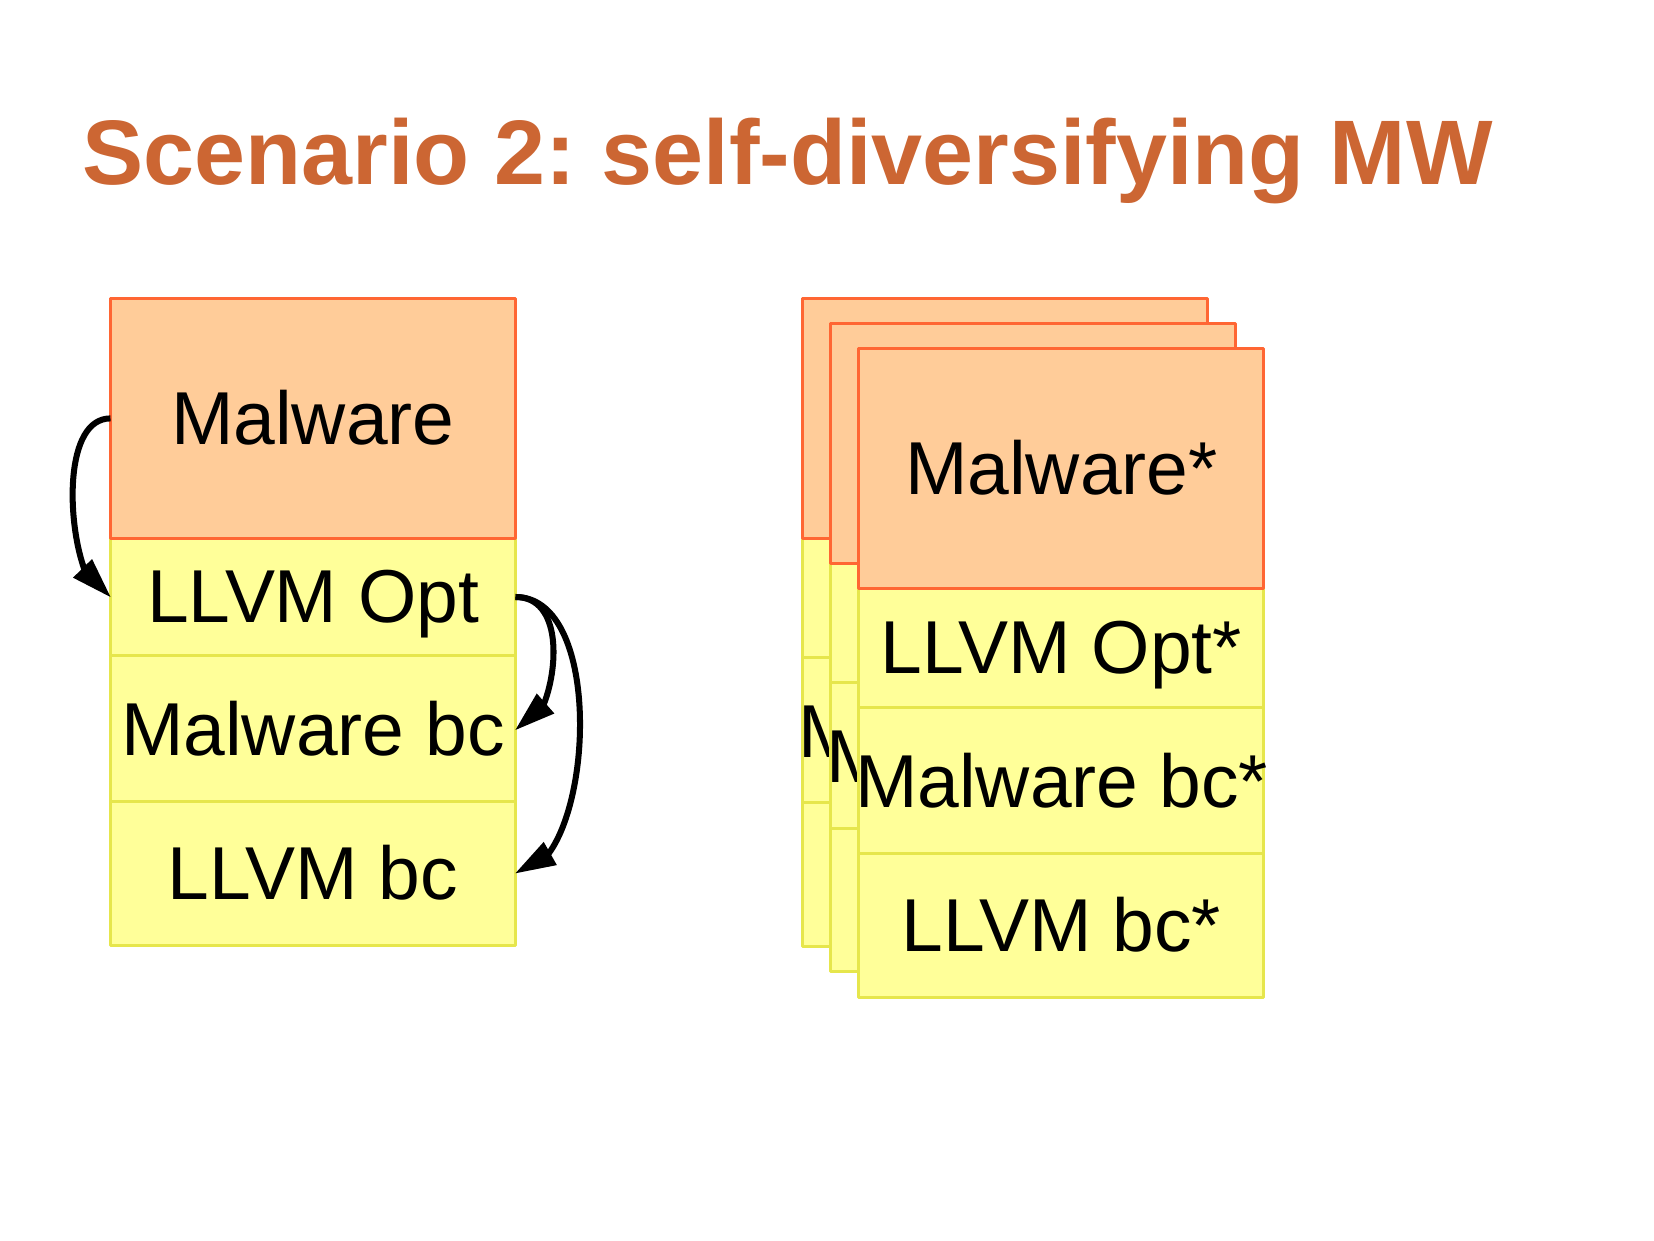

# Scenario 2: self-diversifying MW
Malware
Malware*
Malware*
Malware*
LLVM Opt
LLVM Opt*
LLVM Opt*
LLVM Opt*
Malware bc
Malware bc*
Malware bc*
Malware bc*
LLVM bc
LLVM bc*
LLVM bc*
LLVM bc*